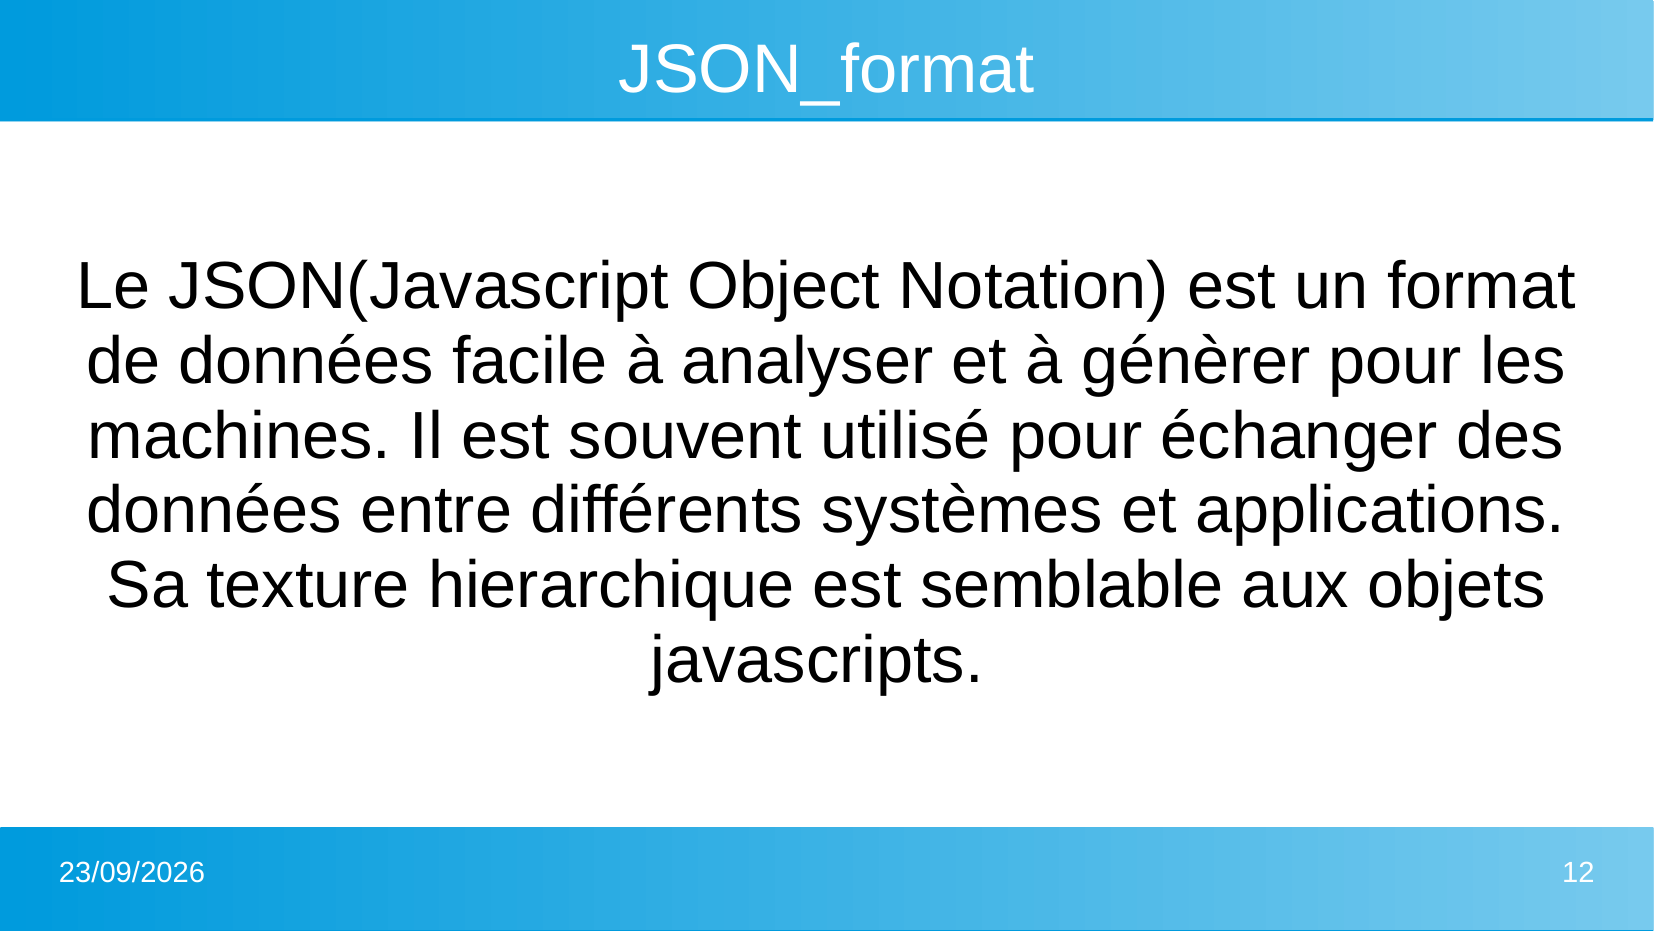

# JSON_format
Le JSON(Javascript Object Notation) est un format de données facile à analyser et à génèrer pour les machines. Il est souvent utilisé pour échanger des données entre différents systèmes et applications. Sa texture hierarchique est semblable aux objets javascripts.
12